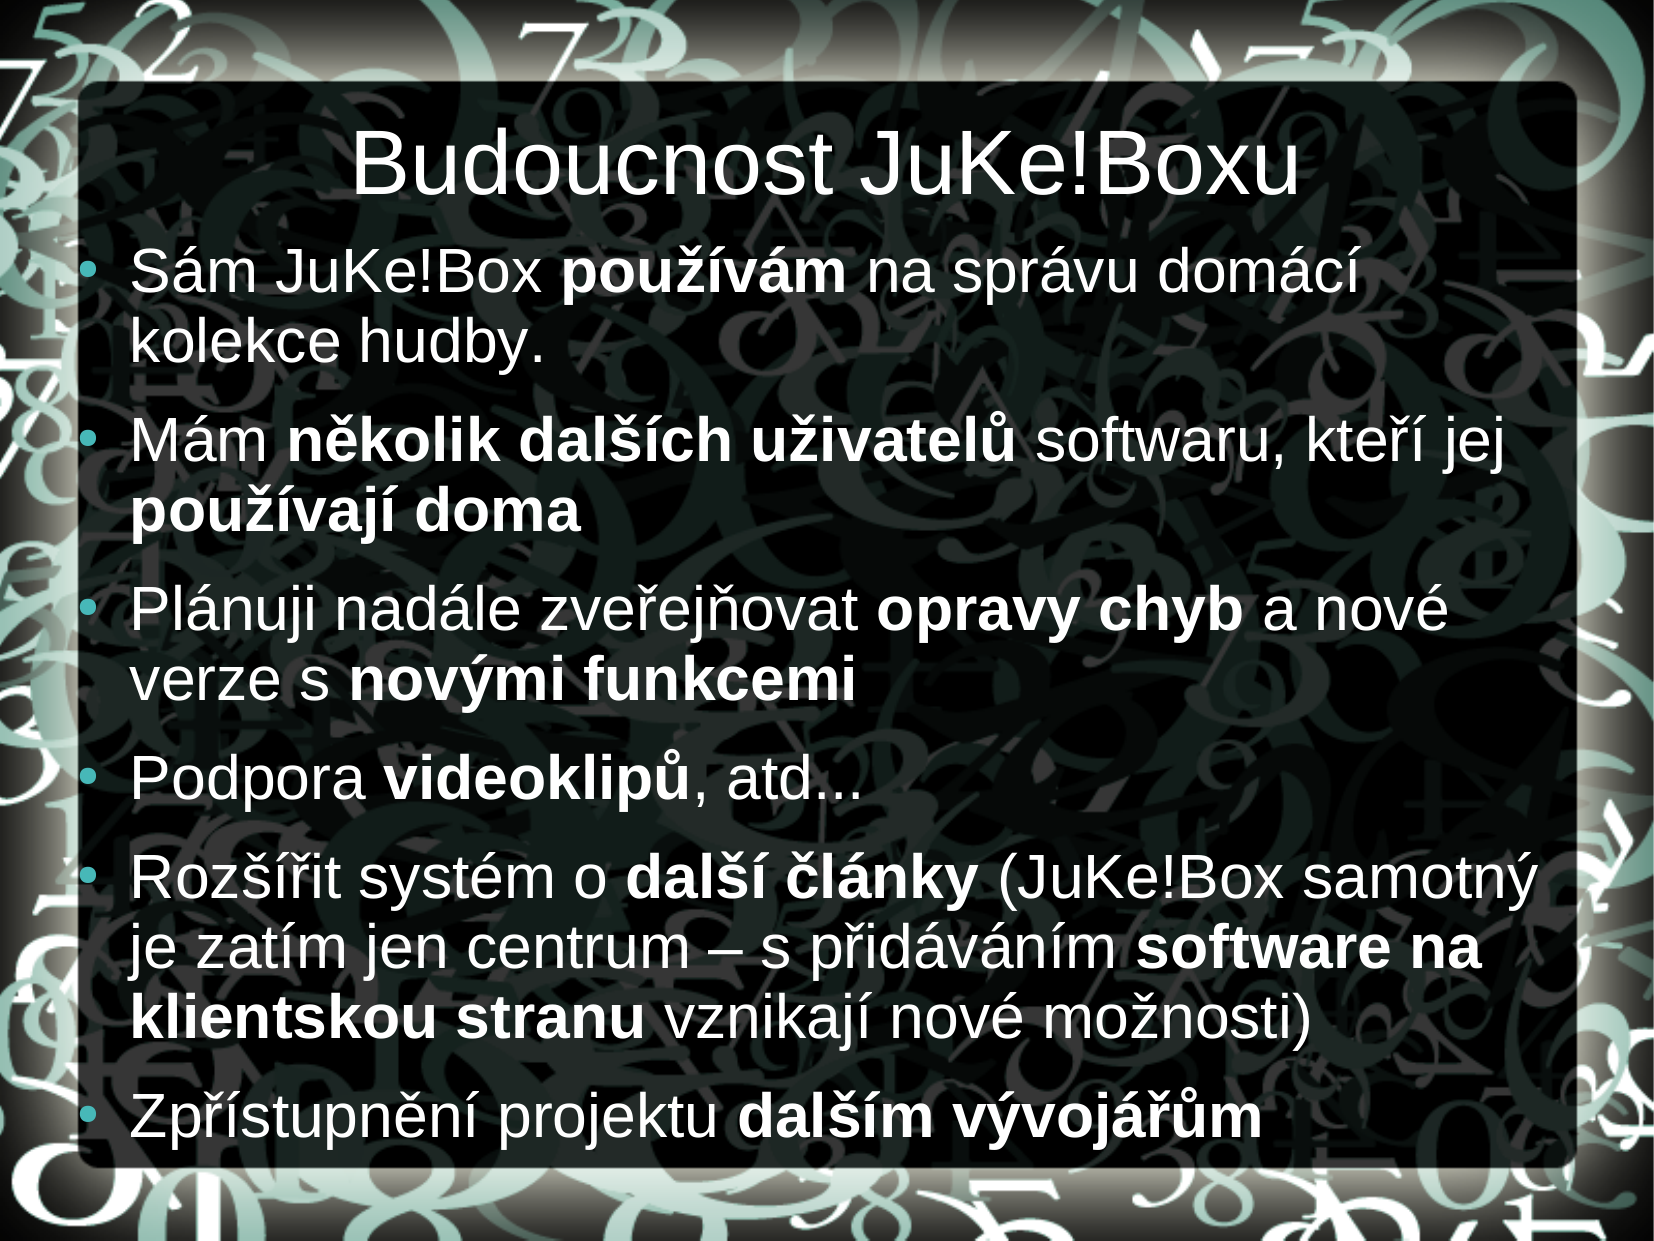

# Budoucnost JuKe!Boxu
Sám JuKe!Box používám na správu domácí kolekce hudby.
Mám několik dalších uživatelů softwaru, kteří jej používají doma
Plánuji nadále zveřejňovat opravy chyb a nové verze s novými funkcemi
Podpora videoklipů, atd...
Rozšířit systém o další články (JuKe!Box samotný je zatím jen centrum – s přidáváním software na klientskou stranu vznikají nové možnosti)
Zpřístupnění projektu dalším vývojářům